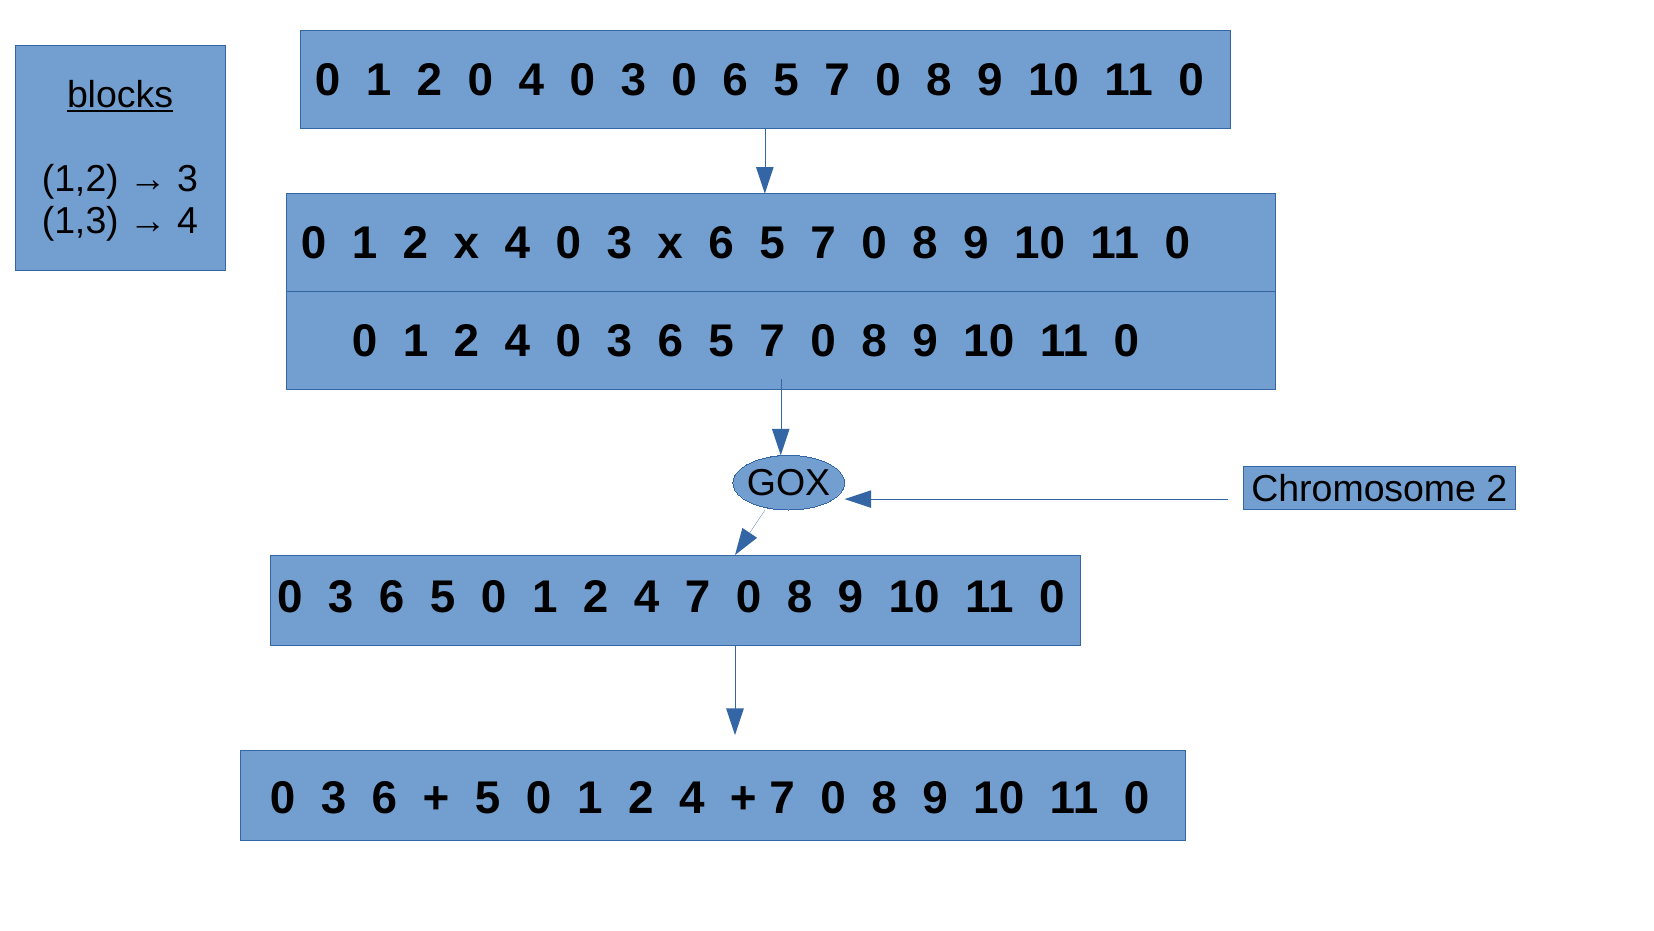

0 1 2 0 4 0 3 0 6 5 7 0 8 9 10 11 0
blocks
(1,2) → 3
(1,3) → 4
0 1 2 x 4 0 3 x 6 5 7 0 8 9 10 11 0
 0 1 2 4 0 3 6 5 7 0 8 9 10 11 0
GOX
Chromosome 2
 0 3 6 5 0 1 2 4 7 0 8 9 10 11 0
0 3 6 + 5 0 1 2 4 + 7 0 8 9 10 11 0